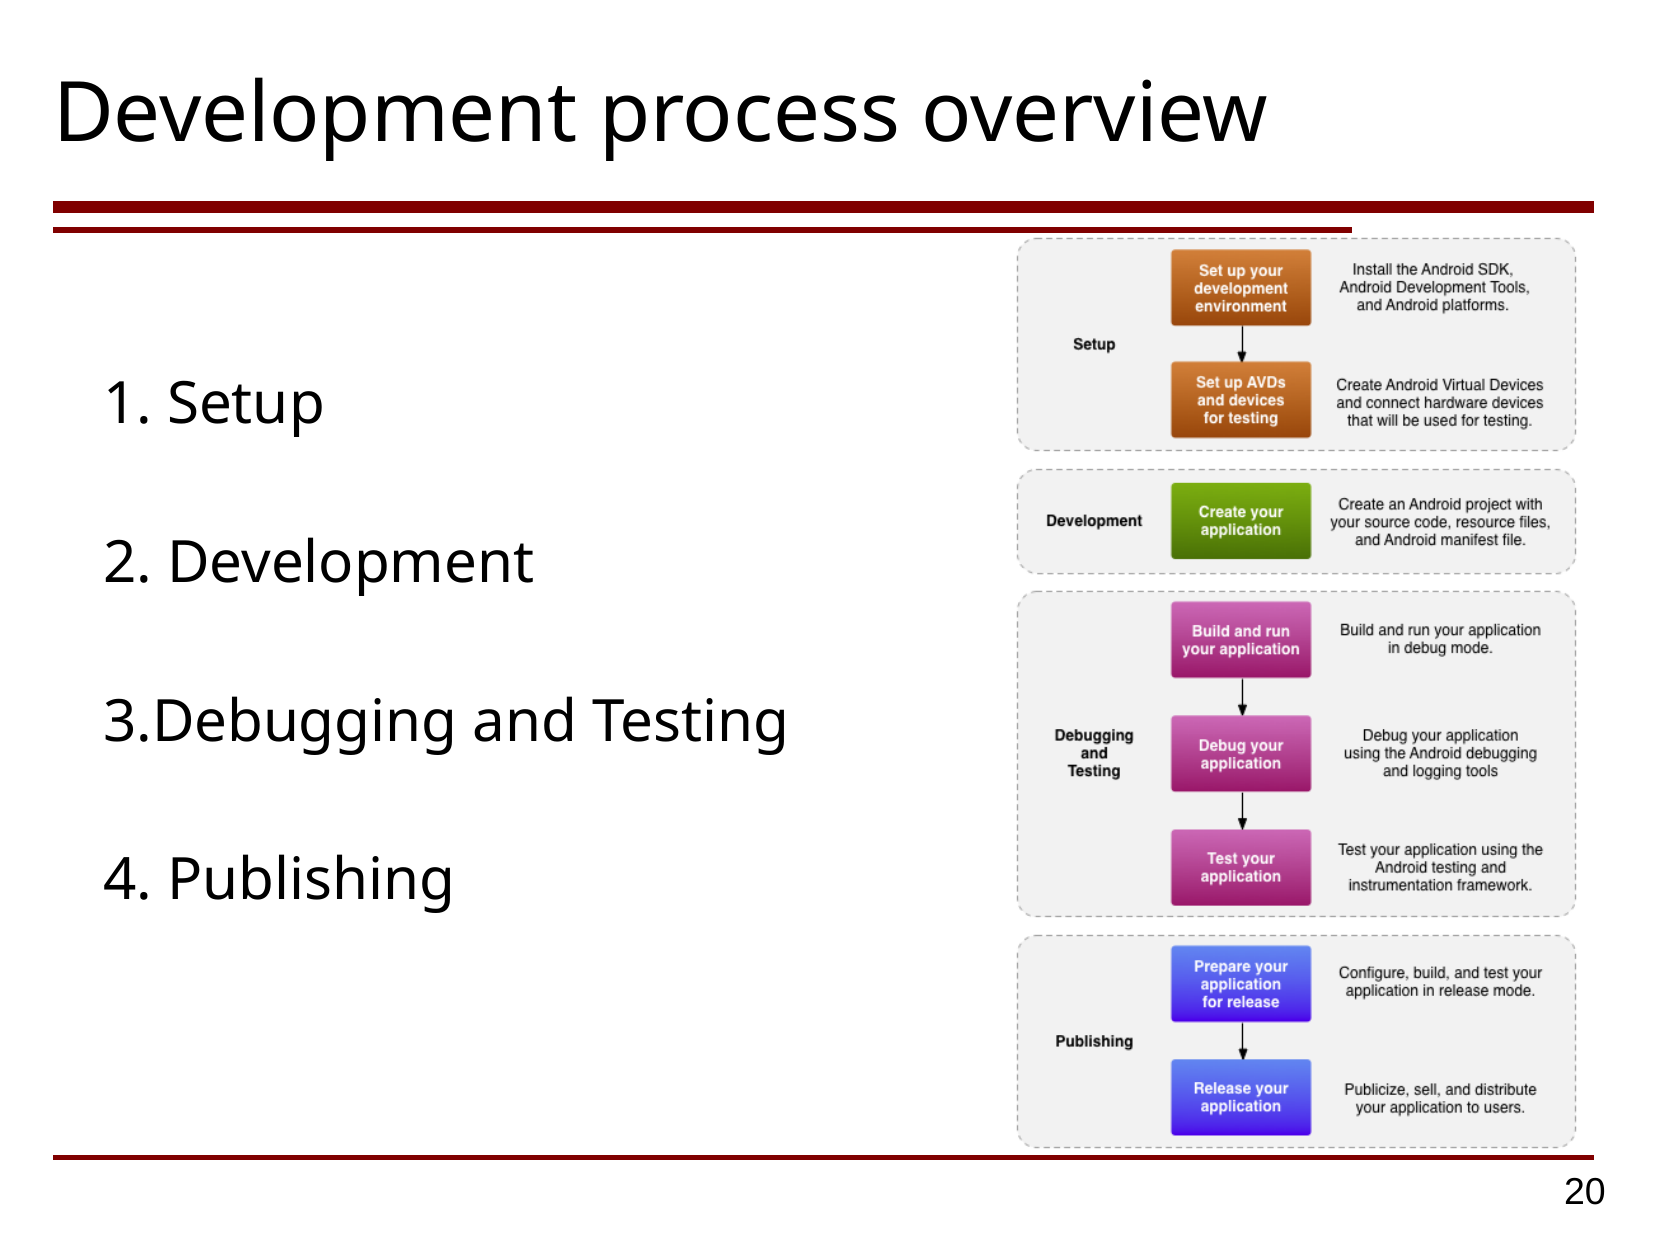

# Development process overview
 Setup
 Development
Debugging and Testing
 Publishing